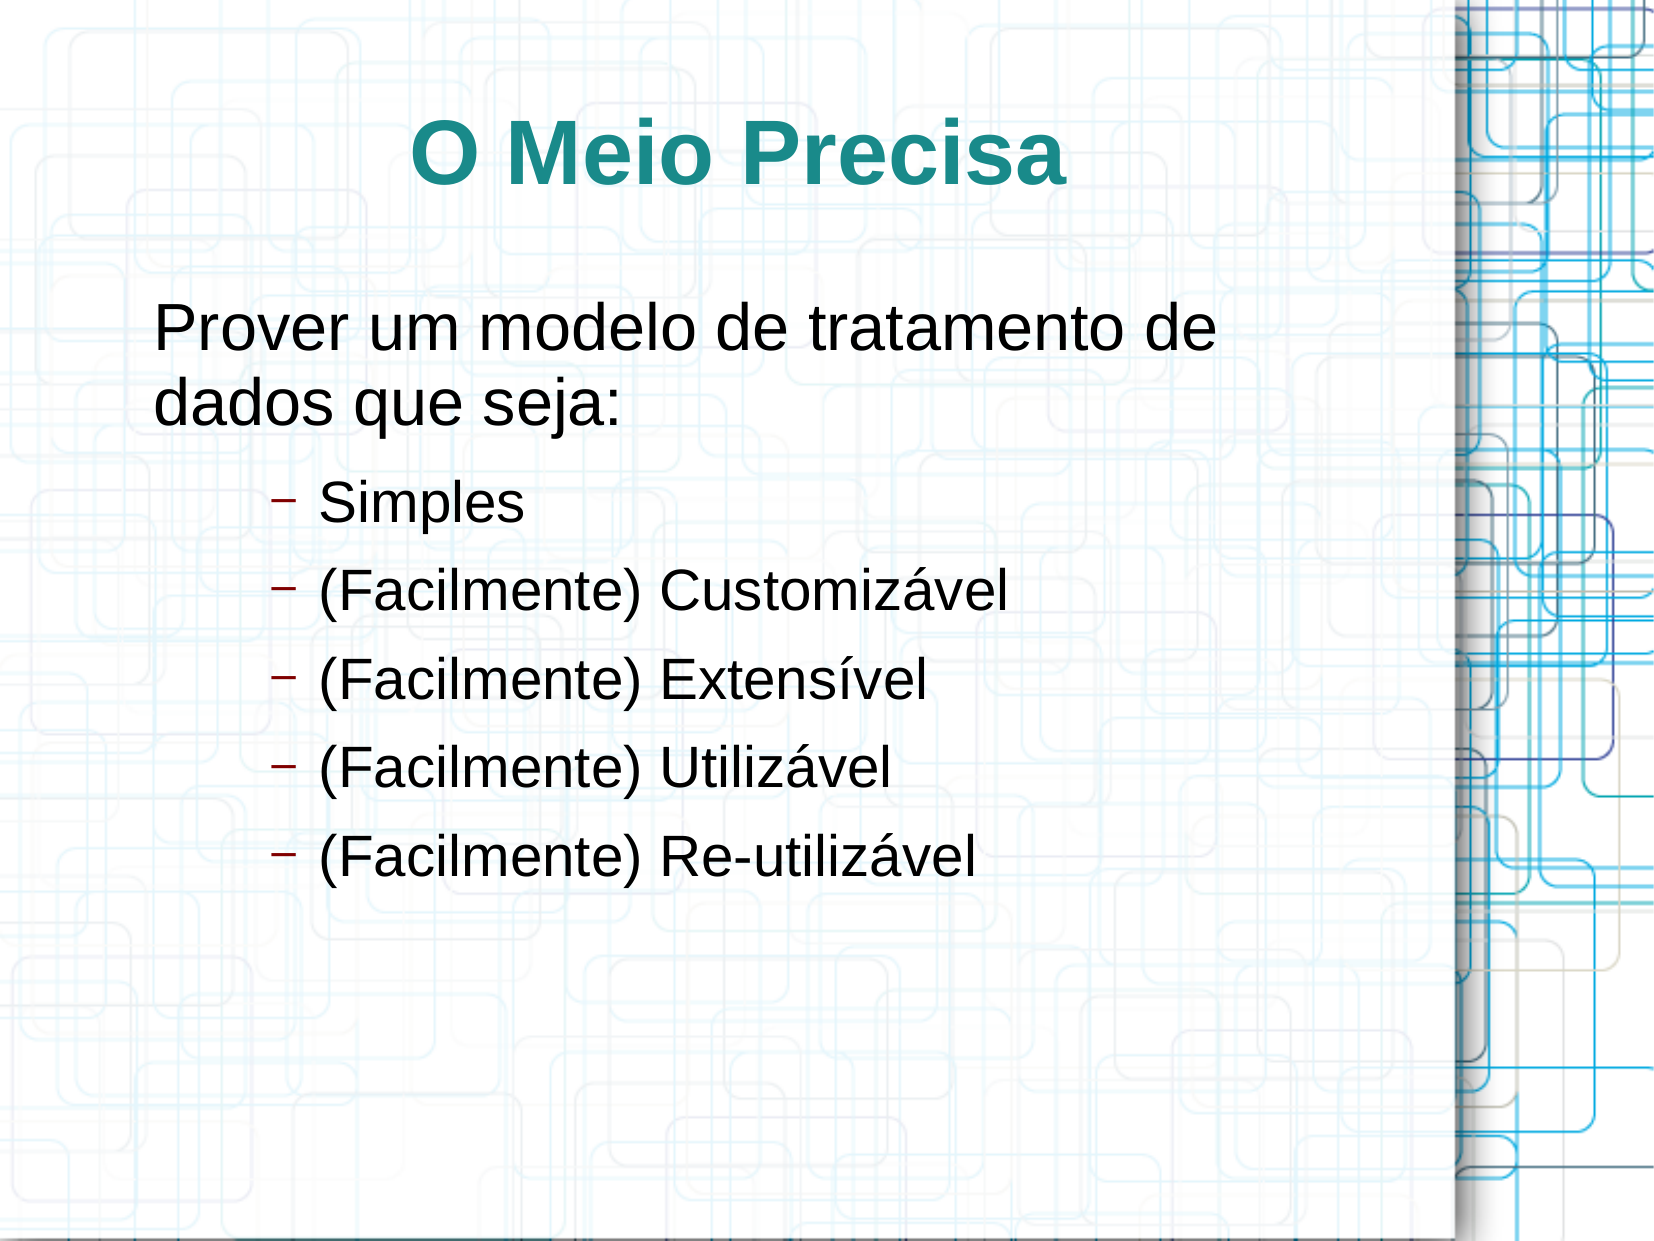

# O Meio Precisa
Prover um modelo de tratamento de dados que seja:
Simples
(Facilmente) Customizável
(Facilmente) Extensível
(Facilmente) Utilizável
(Facilmente) Re-utilizável